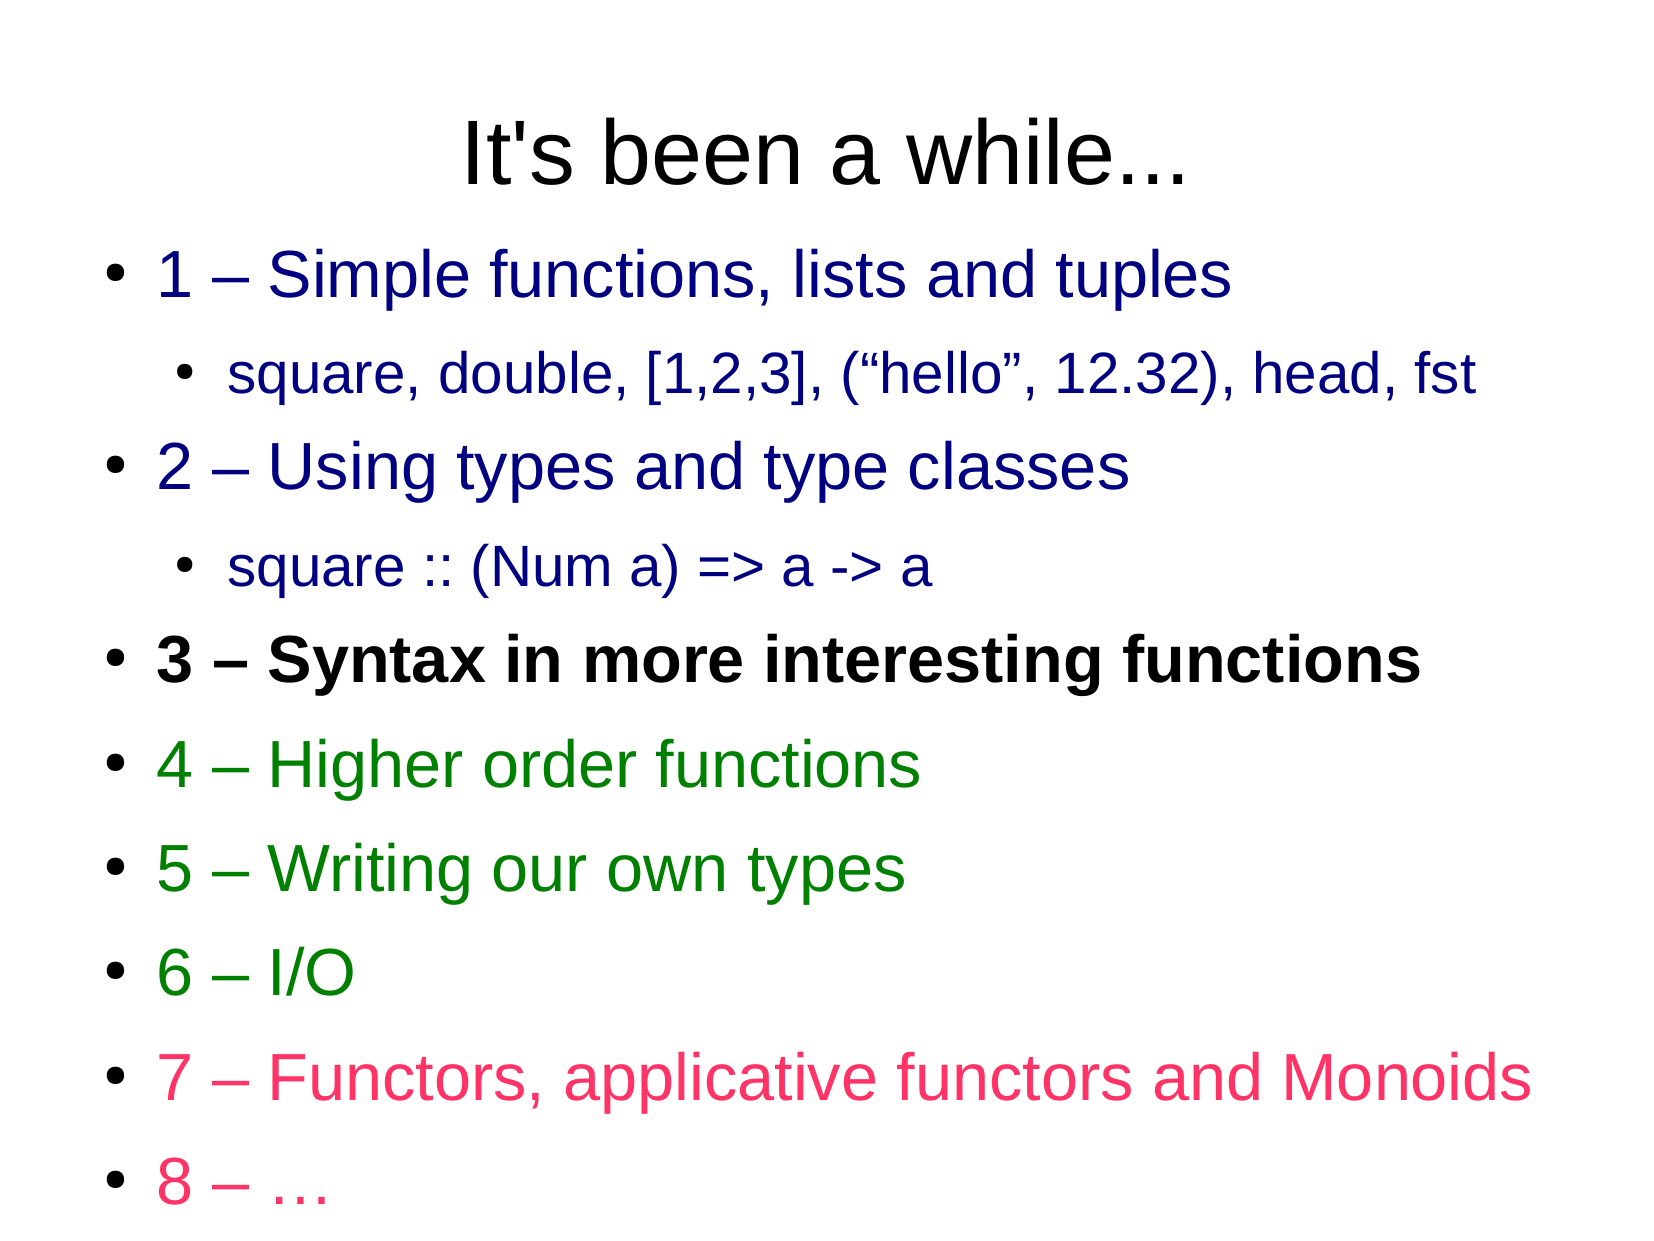

# It's been a while...
1 – Simple functions, lists and tuples
square, double, [1,2,3], (“hello”, 12.32), head, fst
2 – Using types and type classes
square :: (Num a) => a -> a
3 – Syntax in more interesting functions
4 – Higher order functions
5 – Writing our own types
6 – I/O
7 – Functors, applicative functors and Monoids
8 – …